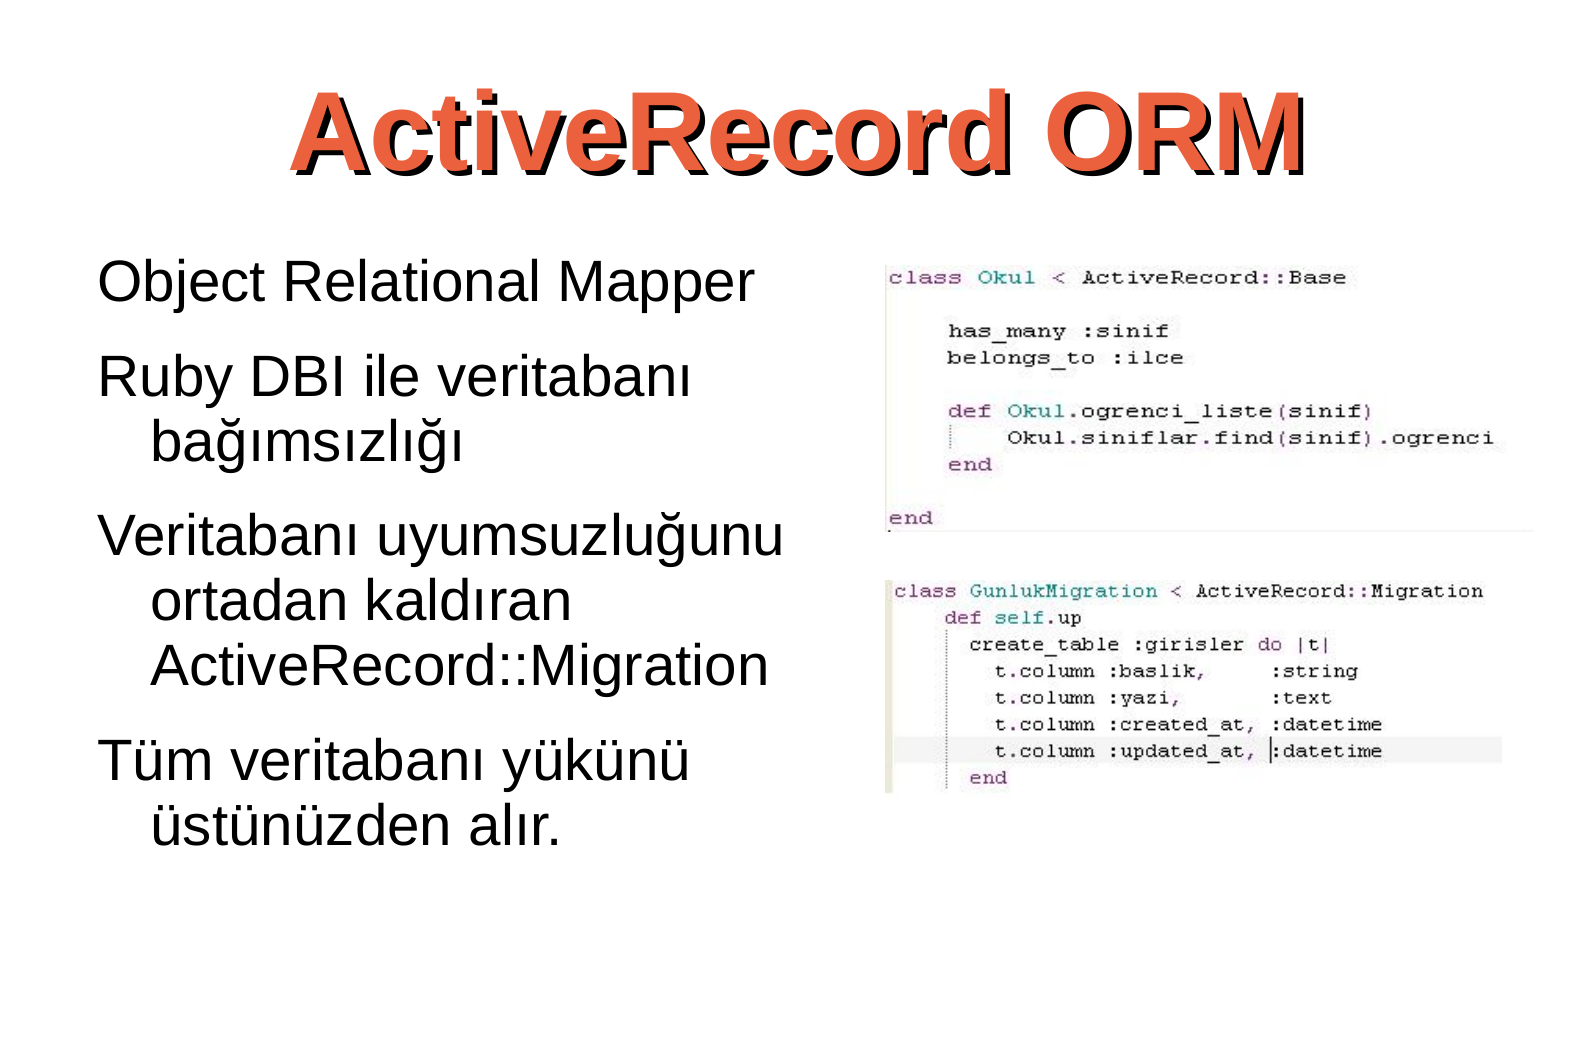

# ActiveRecord ORM
Object Relational Mapper
Ruby DBI ile veritabanı bağımsızlığı
Veritabanı uyumsuzluğunu ortadan kaldıran ActiveRecord::Migration
Tüm veritabanı yükünü üstünüzden alır.